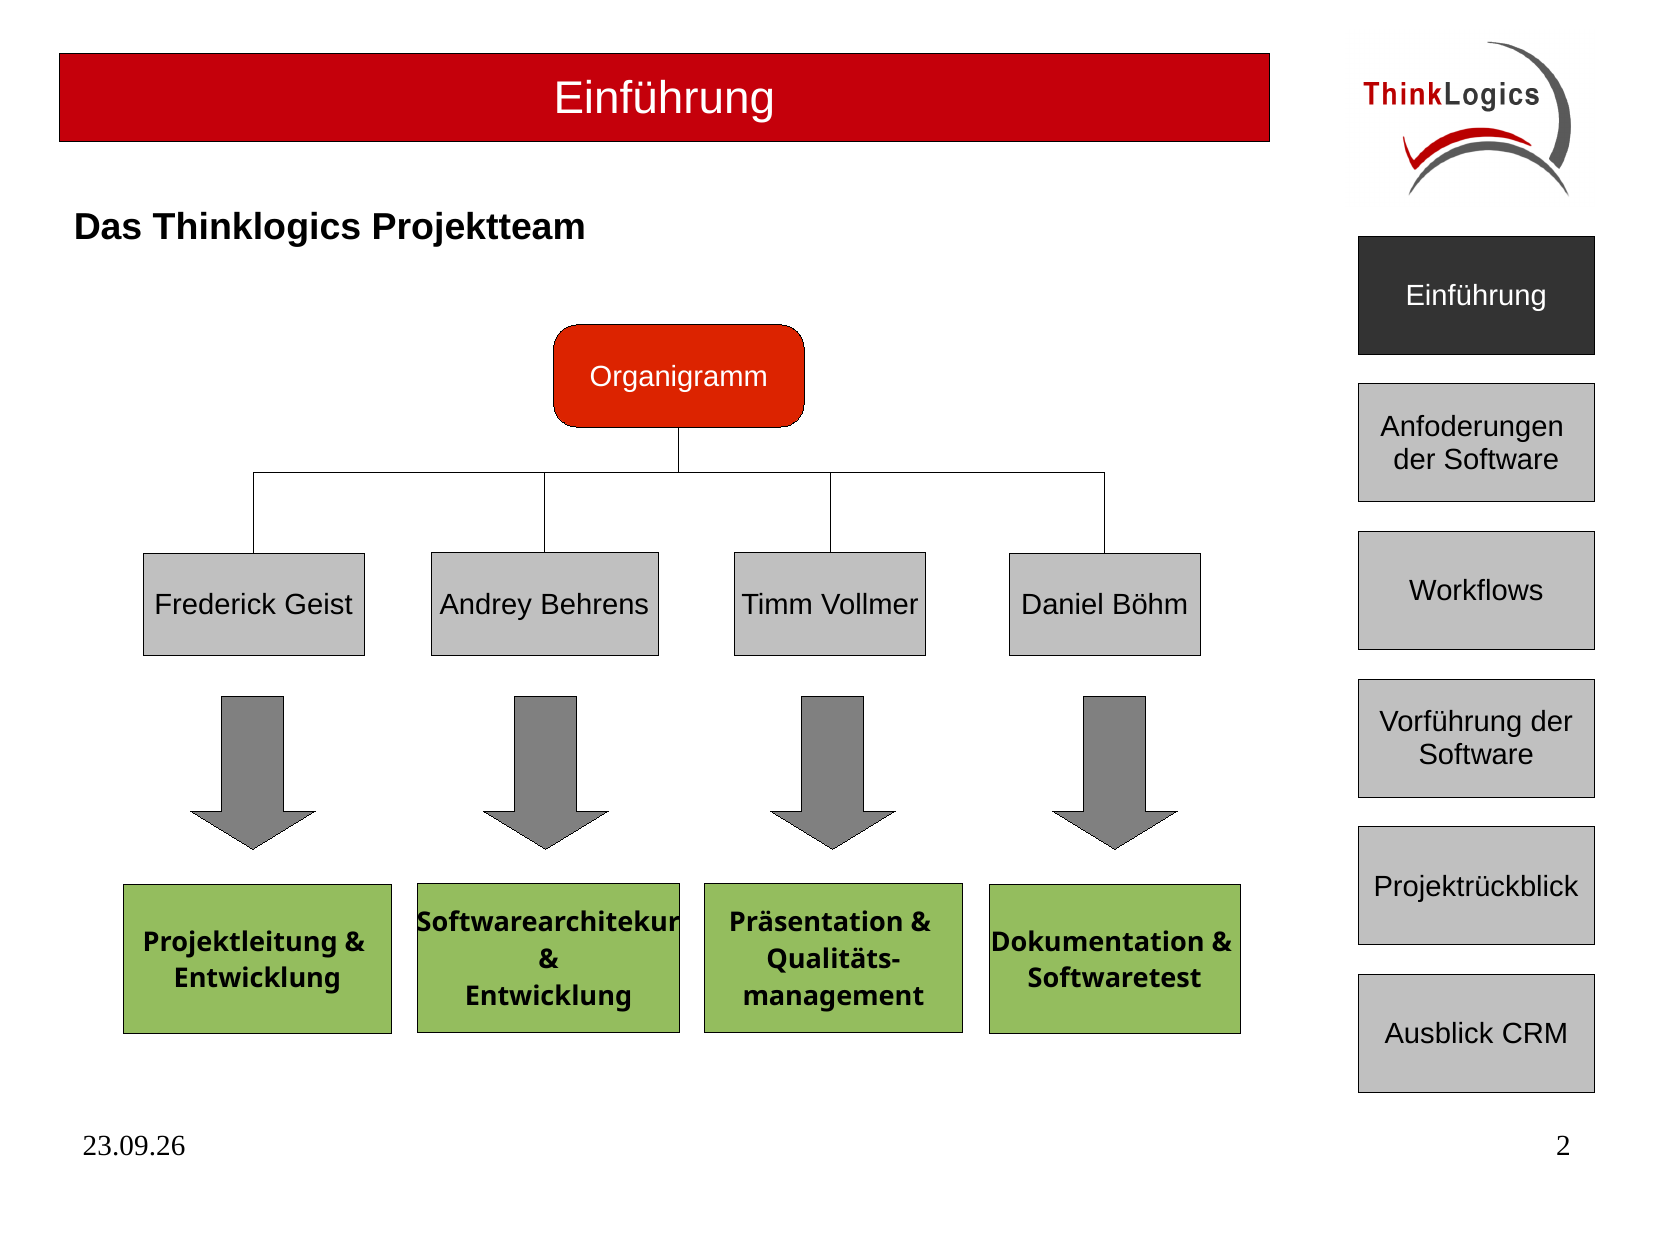

Einführung
Das Thinklogics Projektteam
Einführung
Organigramm
Anfoderungen
der Software
Workflows
Andrey Behrens
Timm Vollmer
Frederick Geist
Daniel Böhm
Vorführung der
Software
Projektrückblick
Softwarearchitekur
&
Entwicklung
Präsentation &
Qualitäts-
management
Projektleitung &
Entwicklung
Dokumentation &
Softwaretest
Ausblick CRM
2